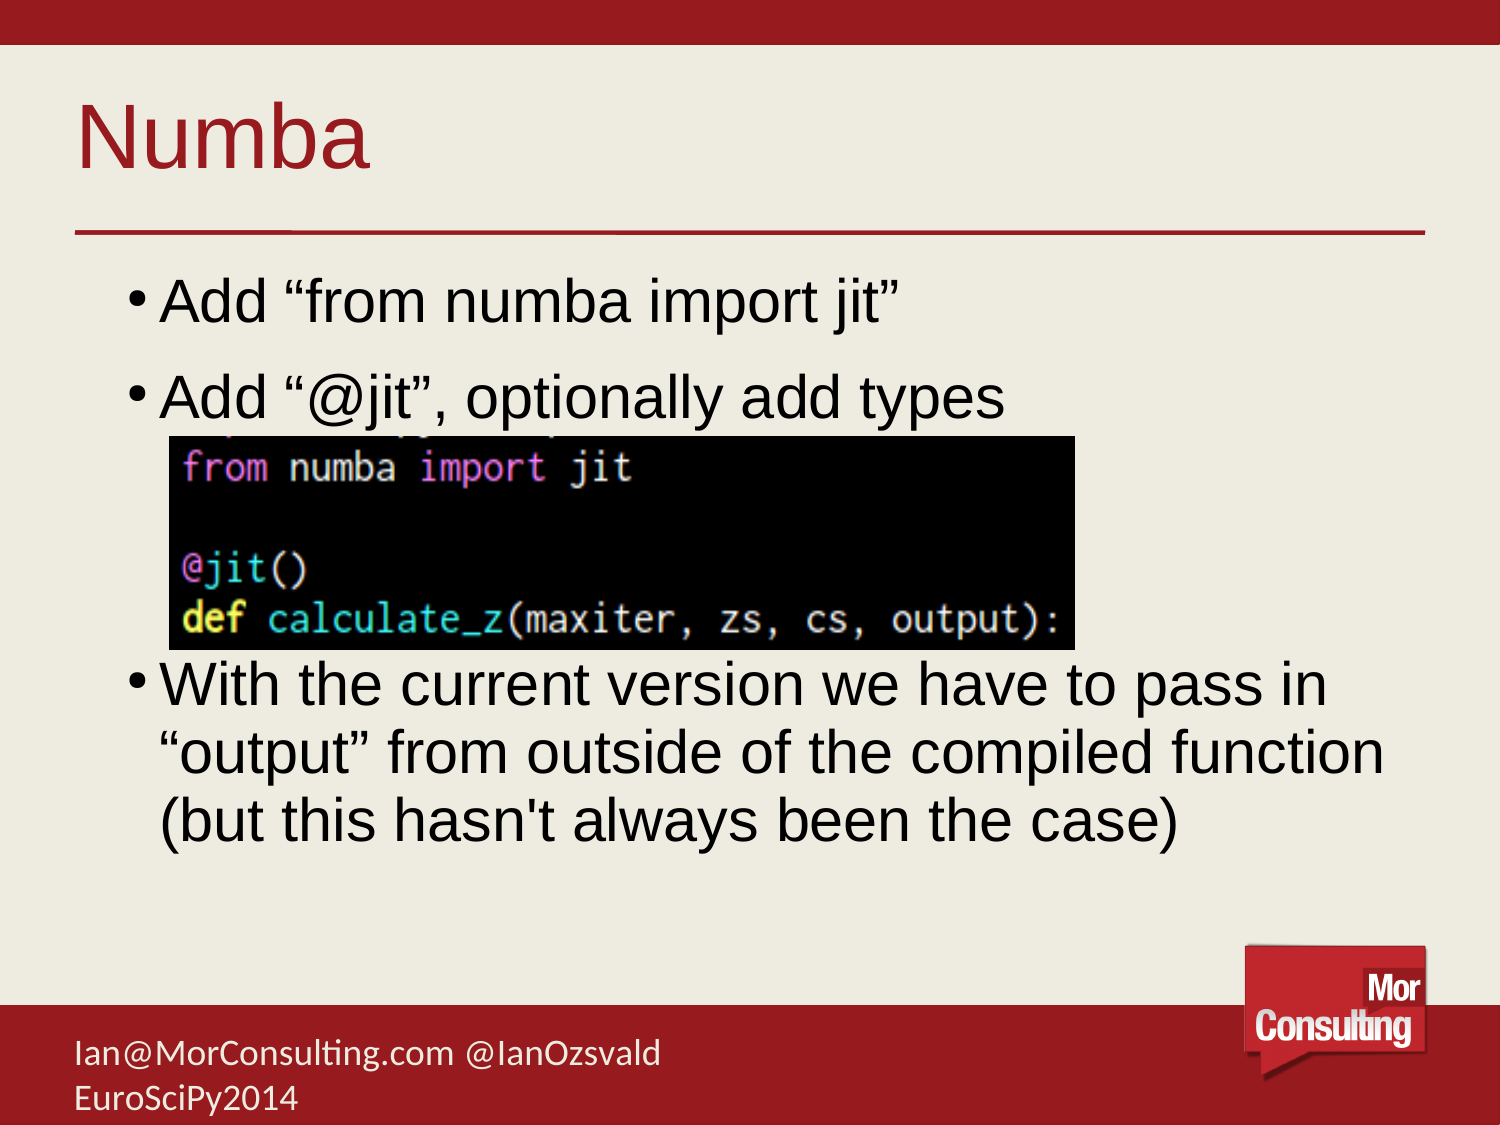

# Numba
Add “from numba import jit”
Add “@jit”, optionally add types
With the current version we have to pass in “output” from outside of the compiled function (but this hasn't always been the case)